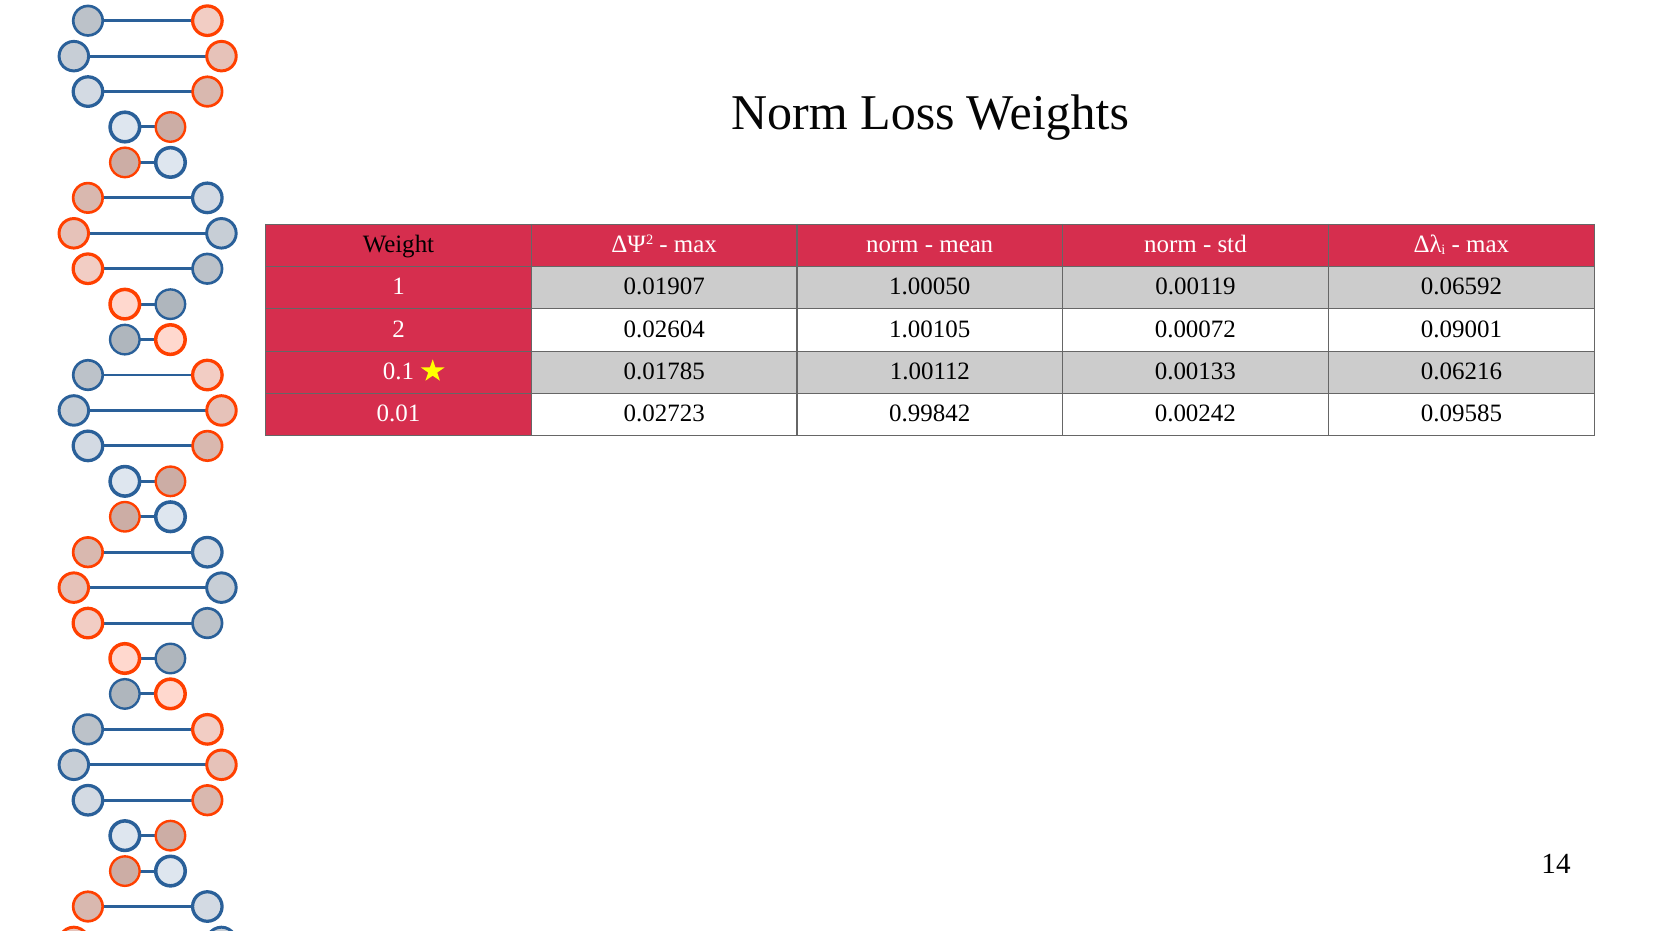

# Norm Loss Weights
| Weight | ΔΨ2 - max | norm - mean | norm - std | Δλi - max |
| --- | --- | --- | --- | --- |
| 1 | 0.01907 | 1.00050 | 0.00119 | 0.06592 |
| 2 | 0.02604 | 1.00105 | 0.00072 | 0.09001 |
| 0.1 | 0.01785 | 1.00112 | 0.00133 | 0.06216 |
| 0.01 | 0.02723 | 0.99842 | 0.00242 | 0.09585 |
14